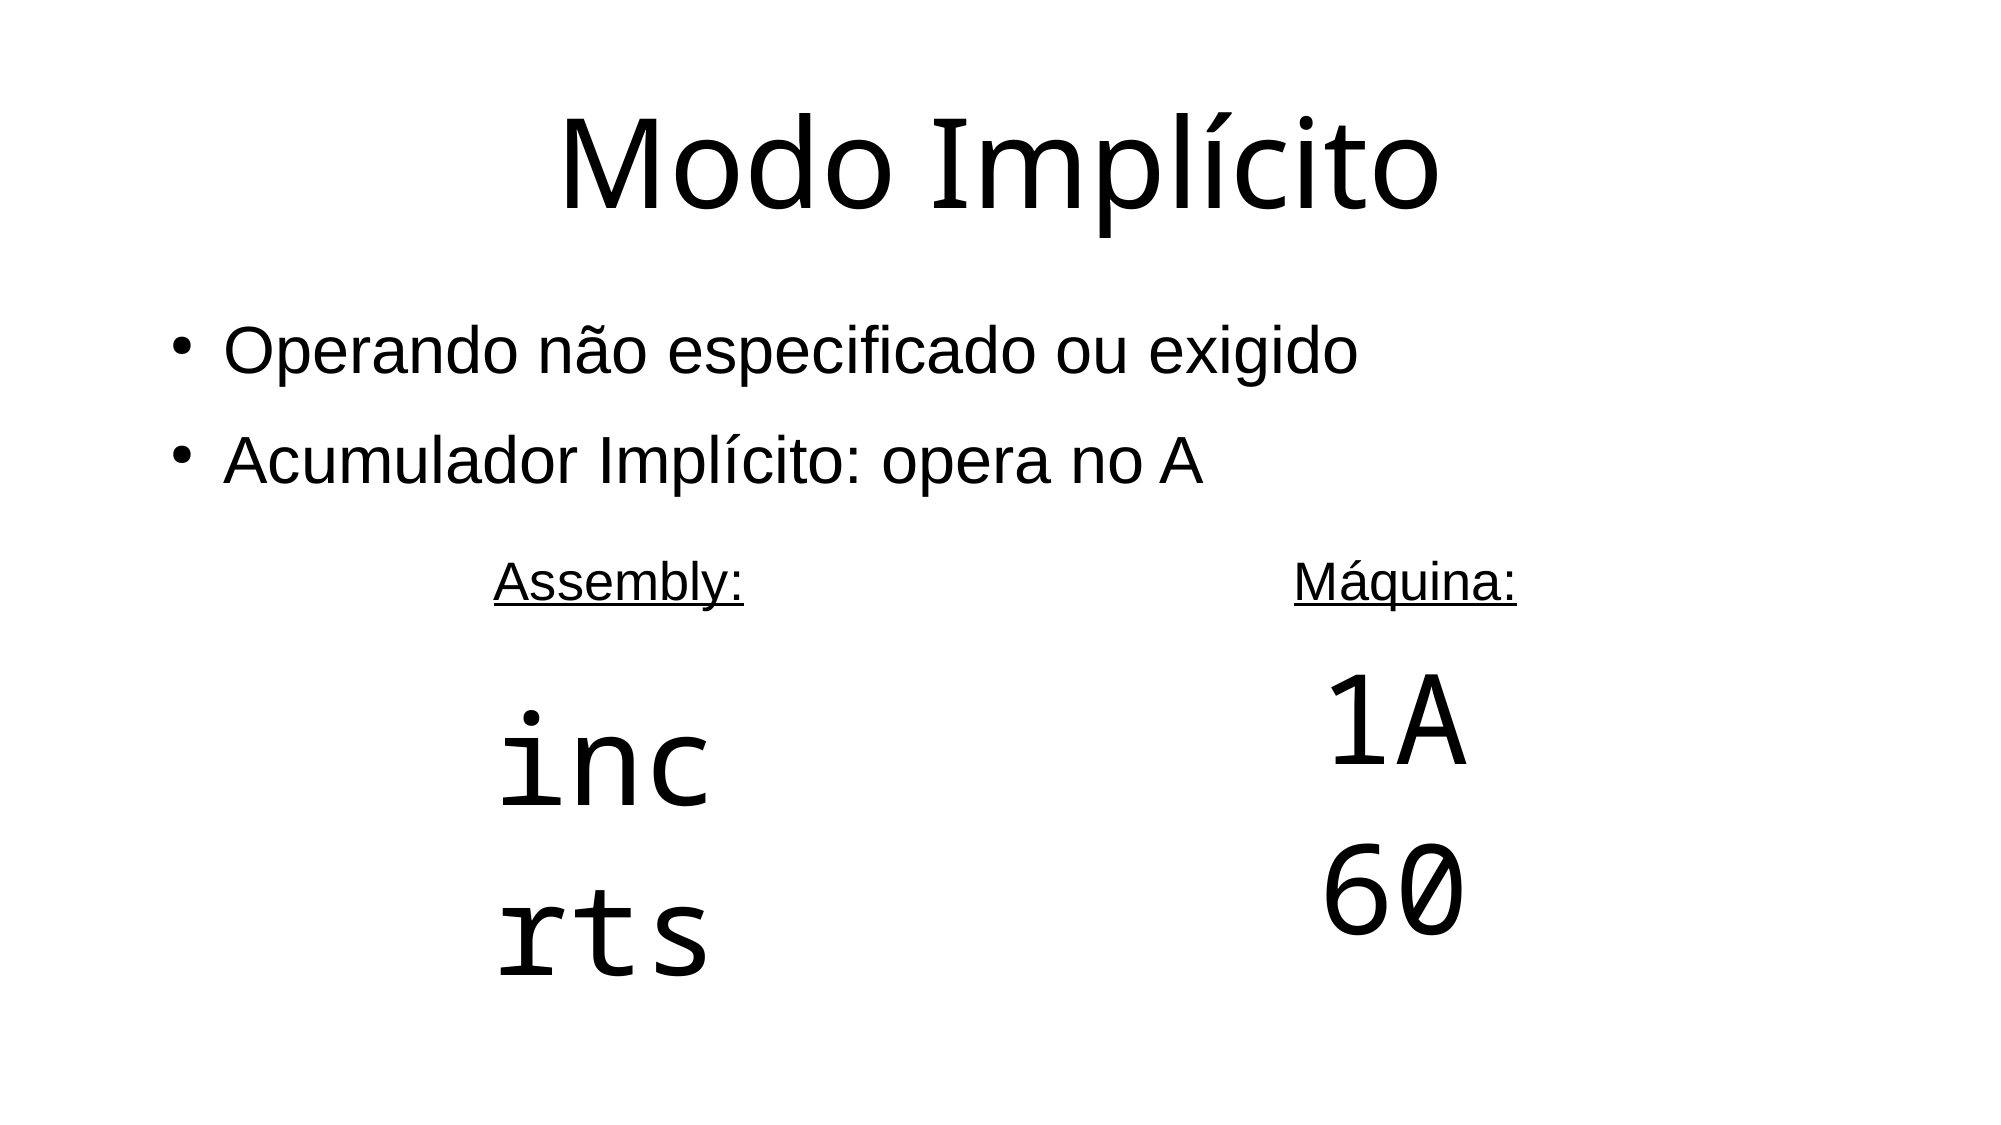

Modo Implícito
# Operando não especificado ou exigido
Acumulador Implícito: opera no A
Assembly:
Máquina:
1A
60
inc
rts